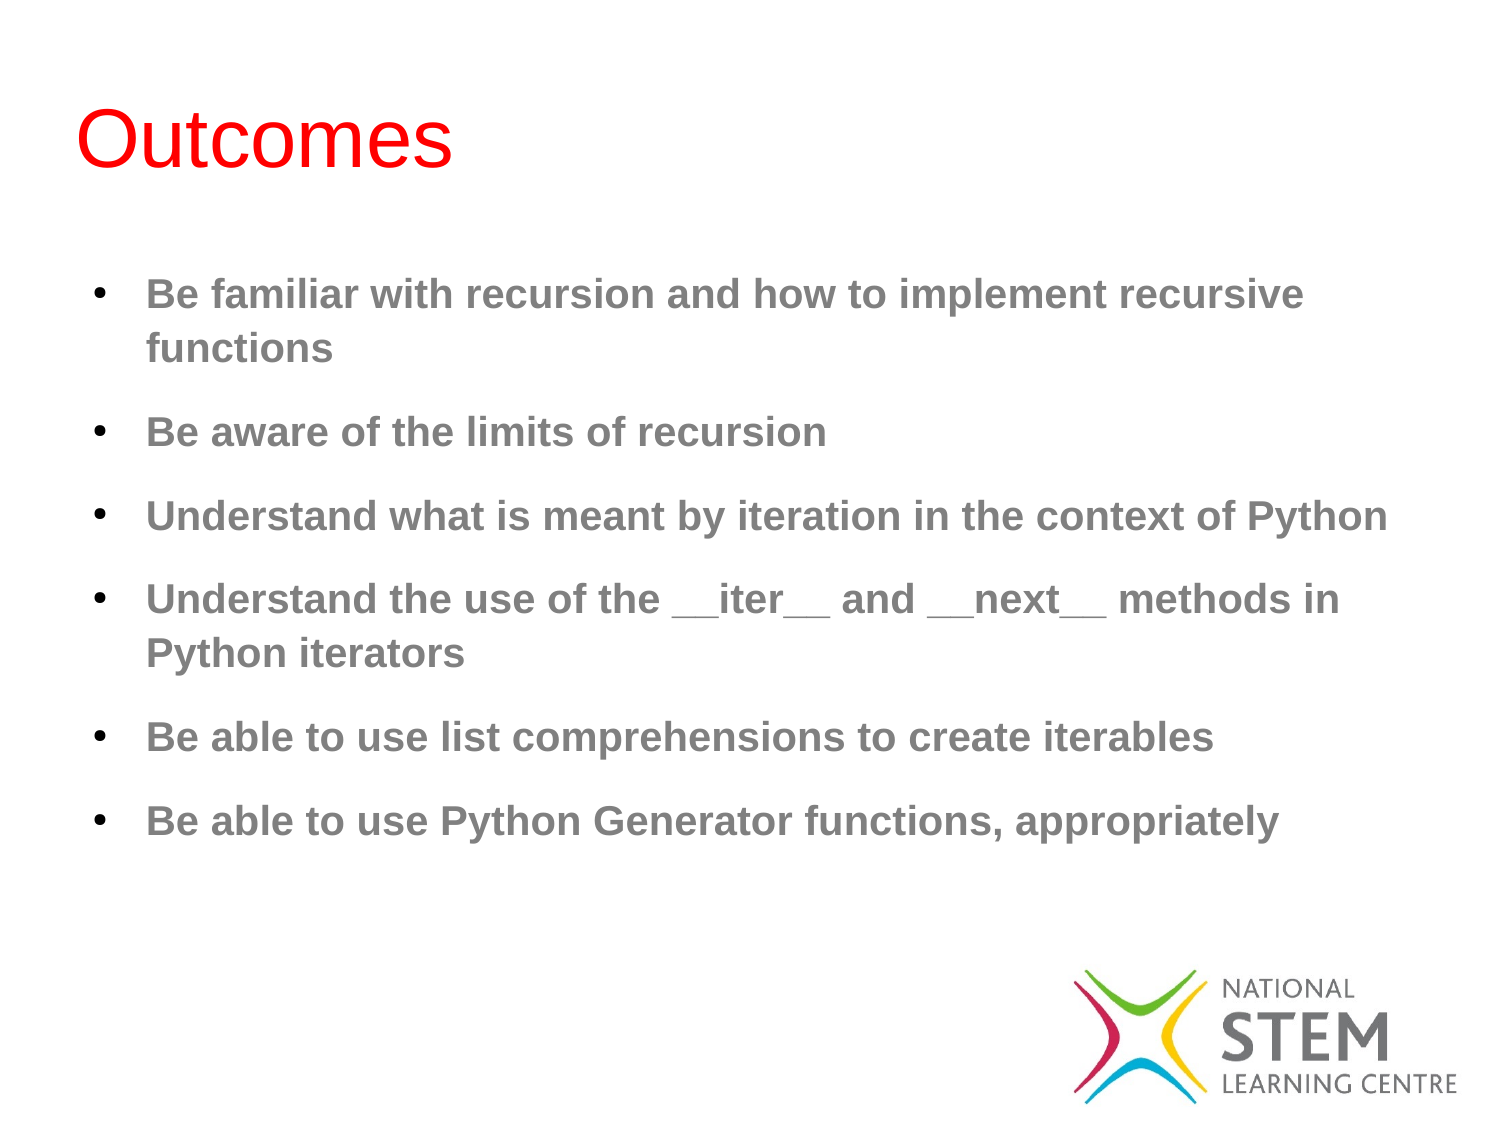

# Outcomes
Be familiar with recursion and how to implement recursive functions
Be aware of the limits of recursion
Understand what is meant by iteration in the context of Python
Understand the use of the __iter__ and __next__ methods in Python iterators
Be able to use list comprehensions to create iterables
Be able to use Python Generator functions, appropriately